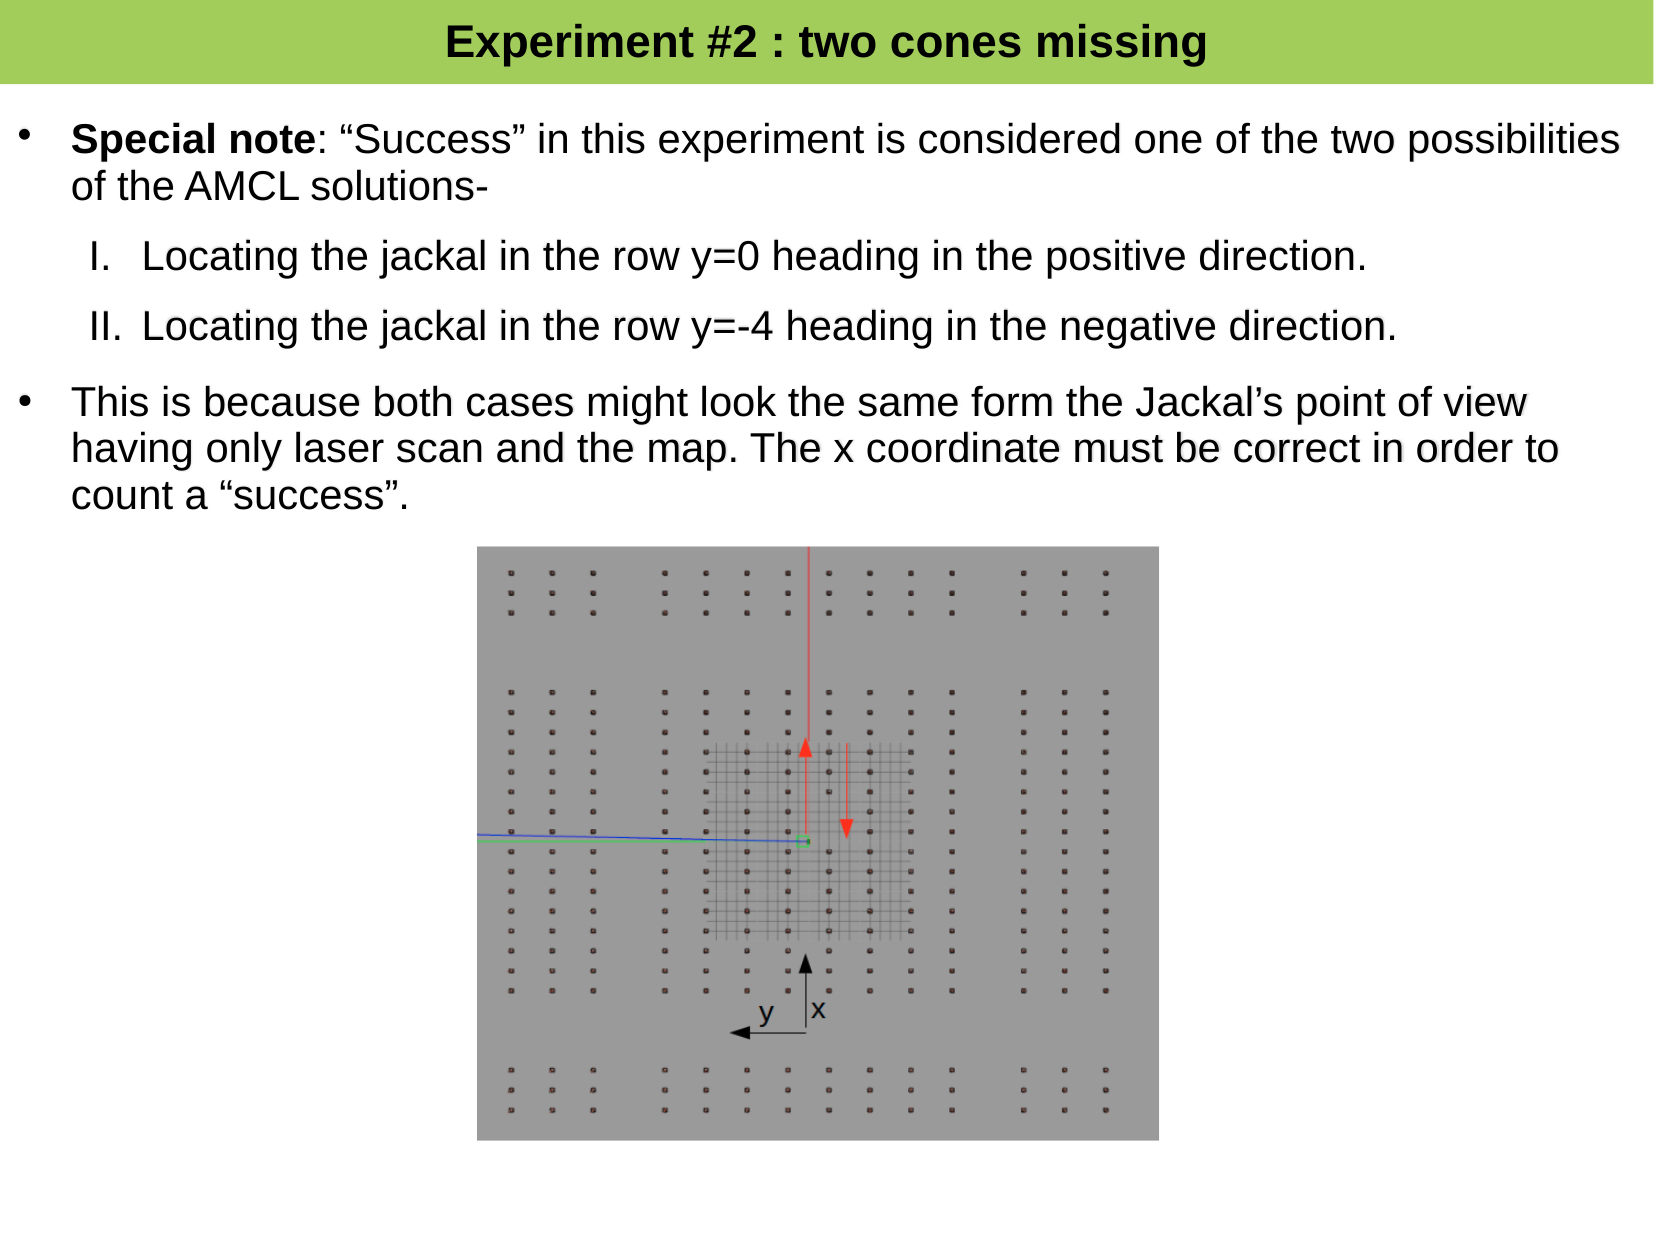

# Experiment #2 : two cones missing
Special note: “Success” in this experiment is considered one of the two possibilities of the AMCL solutions-
Locating the jackal in the row y=0 heading in the positive direction.
Locating the jackal in the row y=-4 heading in the negative direction.
This is because both cases might look the same form the Jackal’s point of view having only laser scan and the map. The x coordinate must be correct in order to count a “success”.